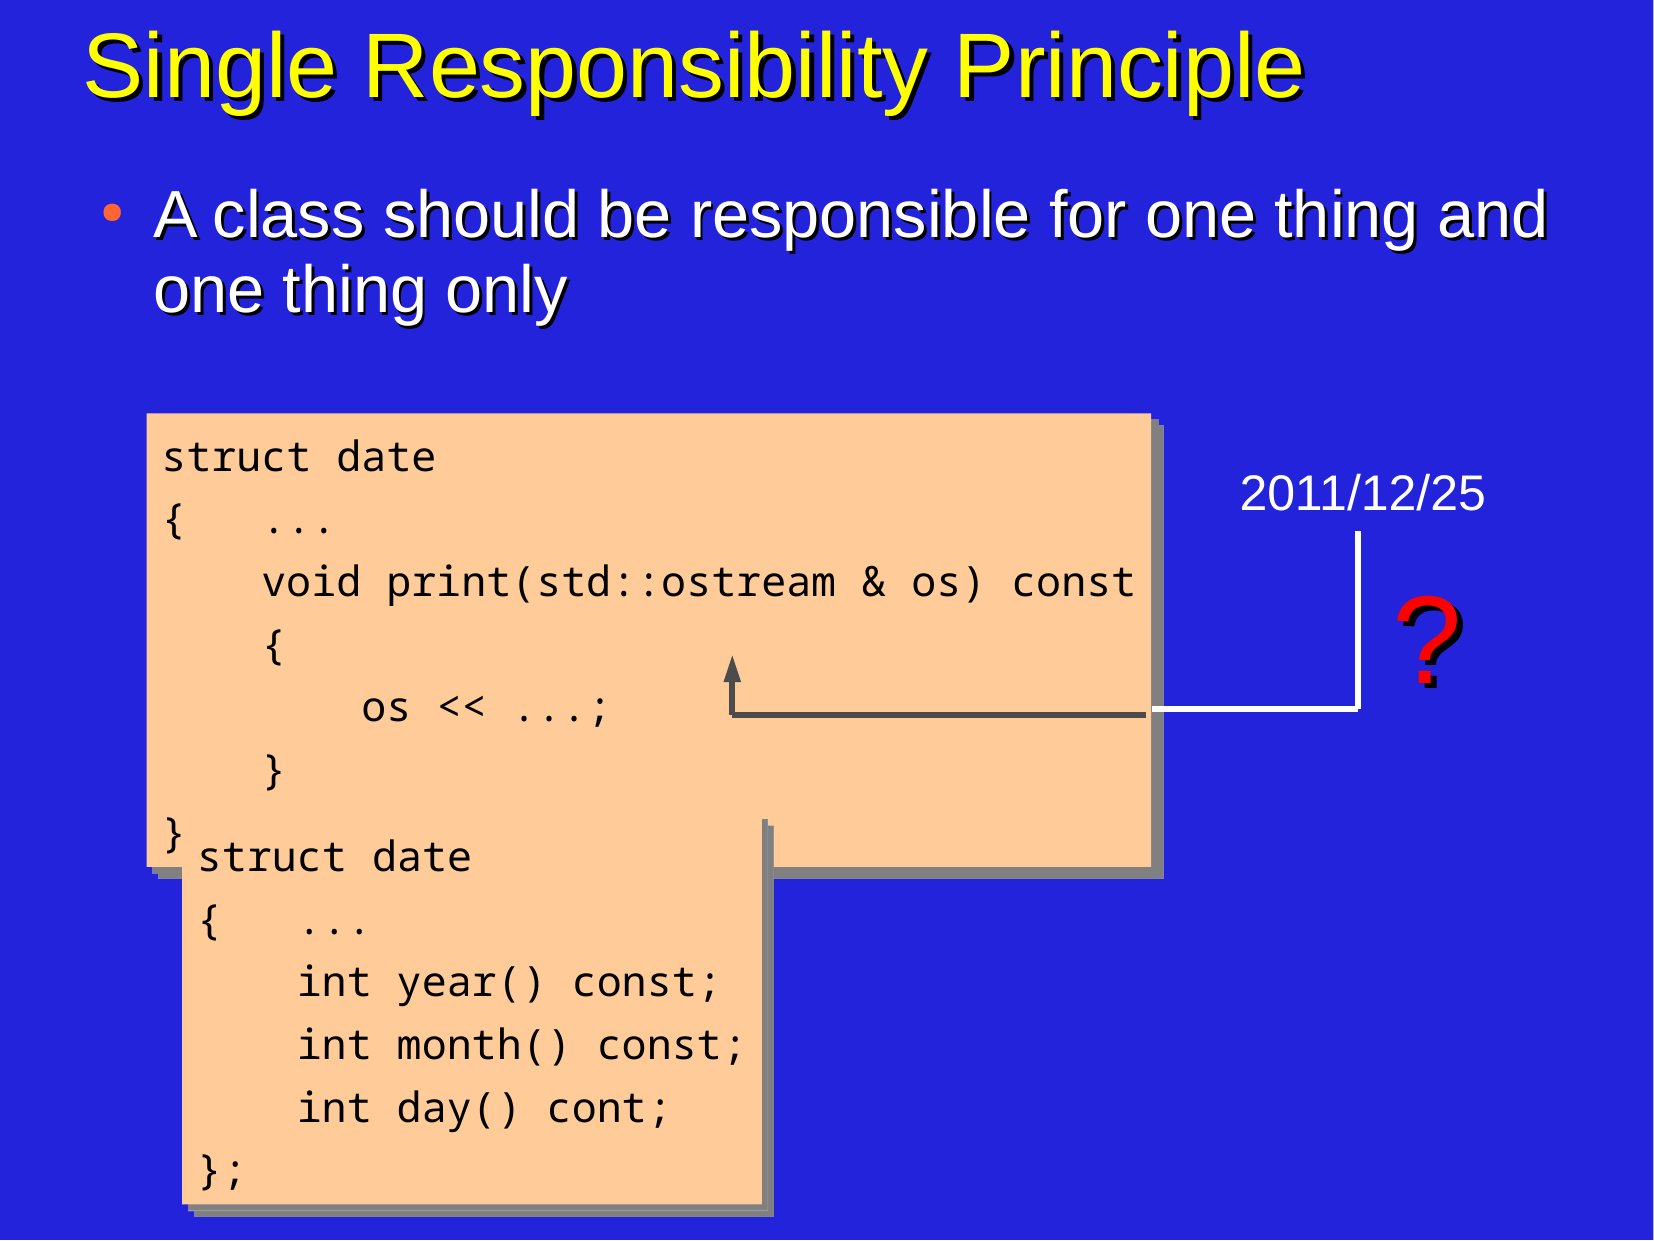

# Single Responsibility Principle
A class should be responsible for one thing and one thing only
struct date
{ ...
 void print(std::ostream & os) const
 {
 os << ...;
 }
};
2011/12/25
?
struct date
{ ...
 int year() const;
 int month() const;
 int day() cont;
};